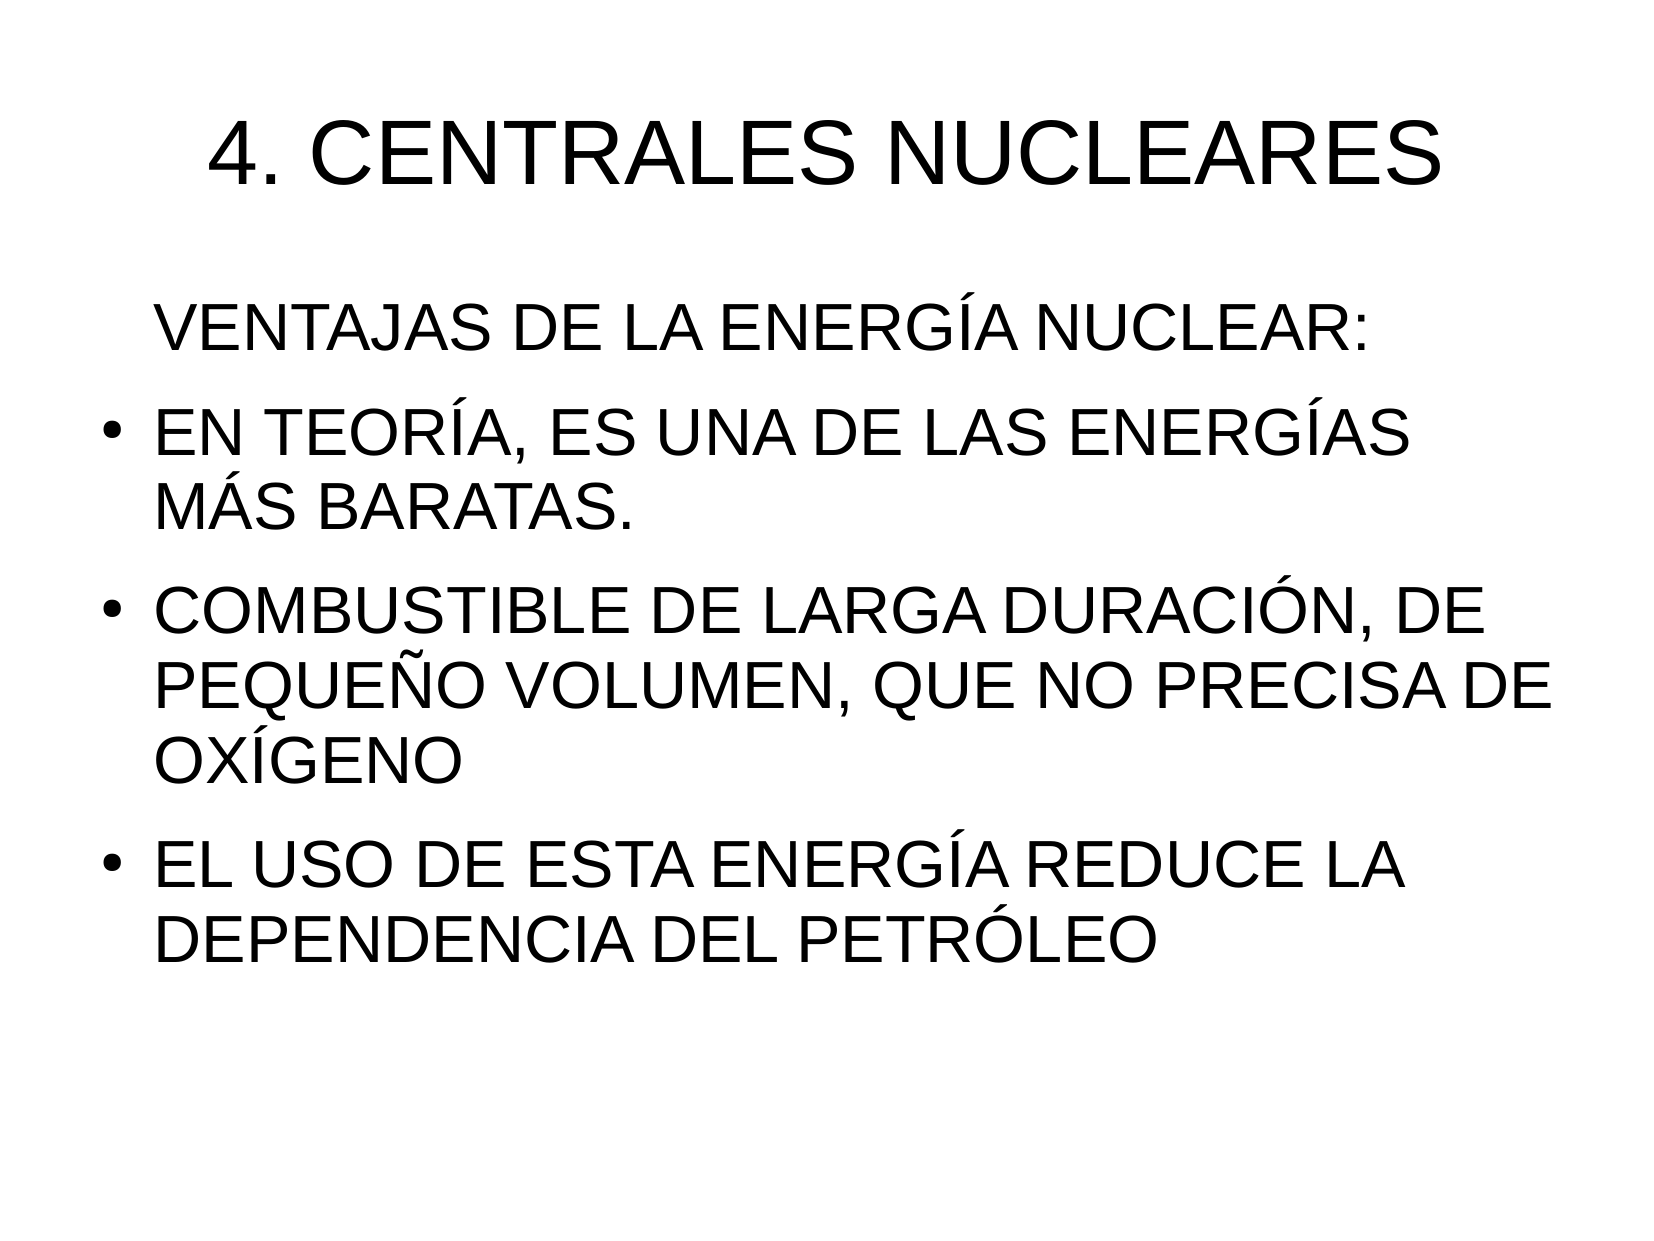

# 4. CENTRALES NUCLEARES
VENTAJAS DE LA ENERGÍA NUCLEAR:
EN TEORÍA, ES UNA DE LAS ENERGÍAS MÁS BARATAS.
COMBUSTIBLE DE LARGA DURACIÓN, DE PEQUEÑO VOLUMEN, QUE NO PRECISA DE OXÍGENO
EL USO DE ESTA ENERGÍA REDUCE LA DEPENDENCIA DEL PETRÓLEO